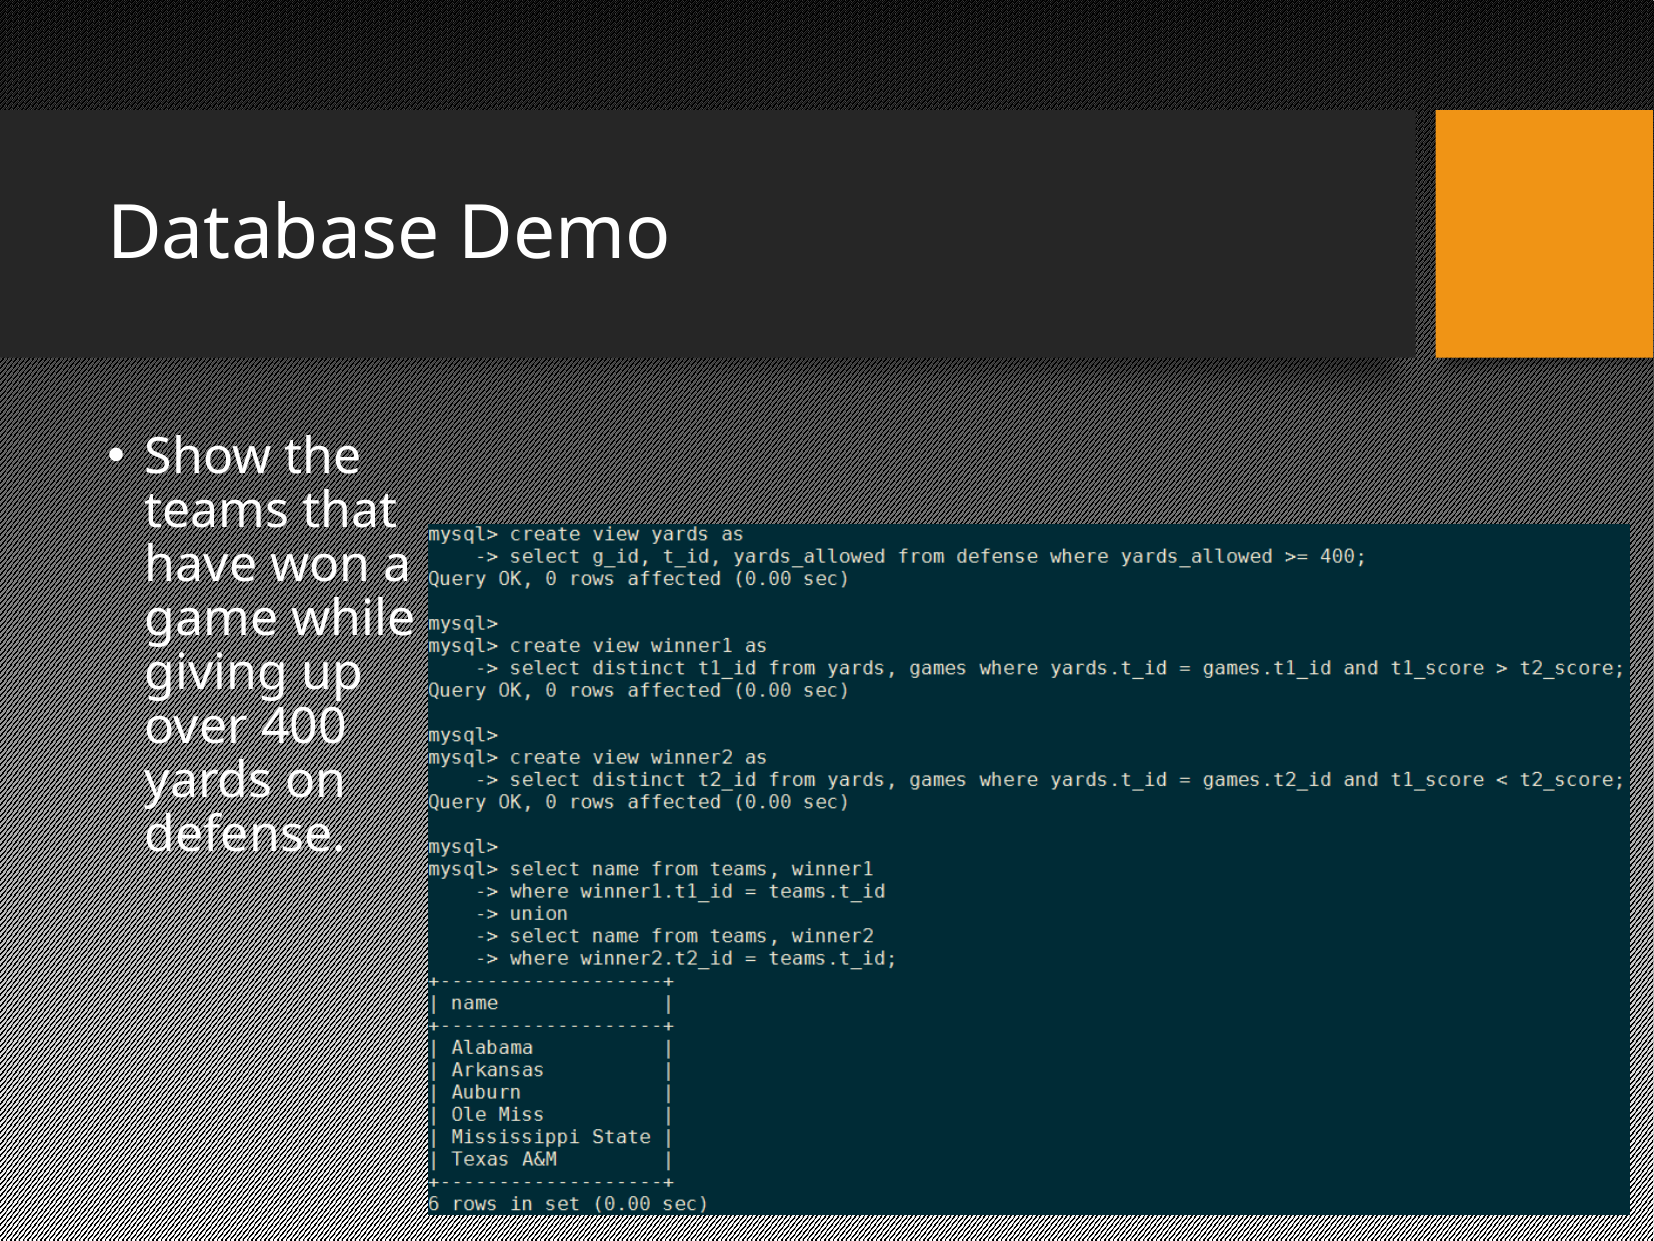

# Database Demo
Show the teams that have won a game while giving up over 400 yards on defense.